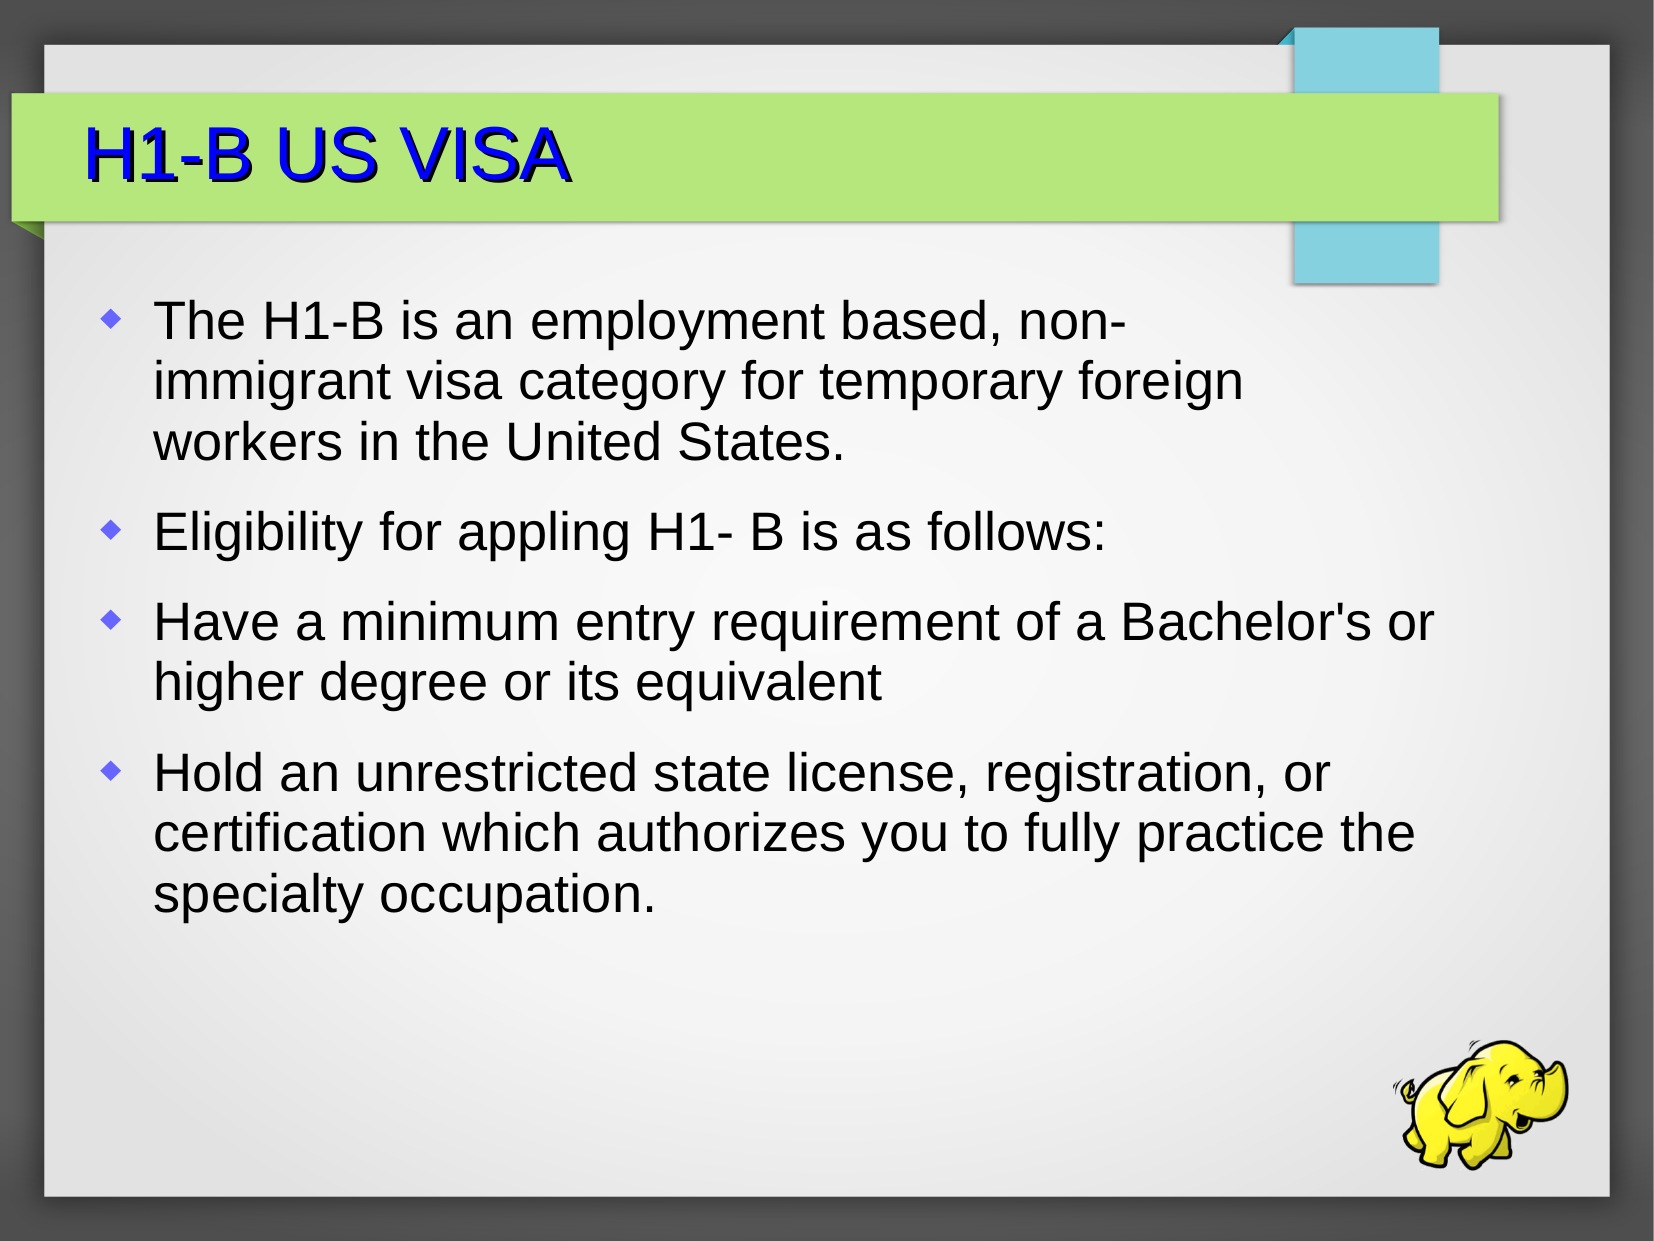

# H1-B US VISA
The H1-B is an employment based, non- immigrant visa category for temporary foreign workers in the United States.
Eligibility for appling H1- B is as follows:
Have a minimum entry requirement of a Bachelor's or higher degree or its equivalent
Hold an unrestricted state license, registration, or certification which authorizes you to fully practice the specialty occupation.